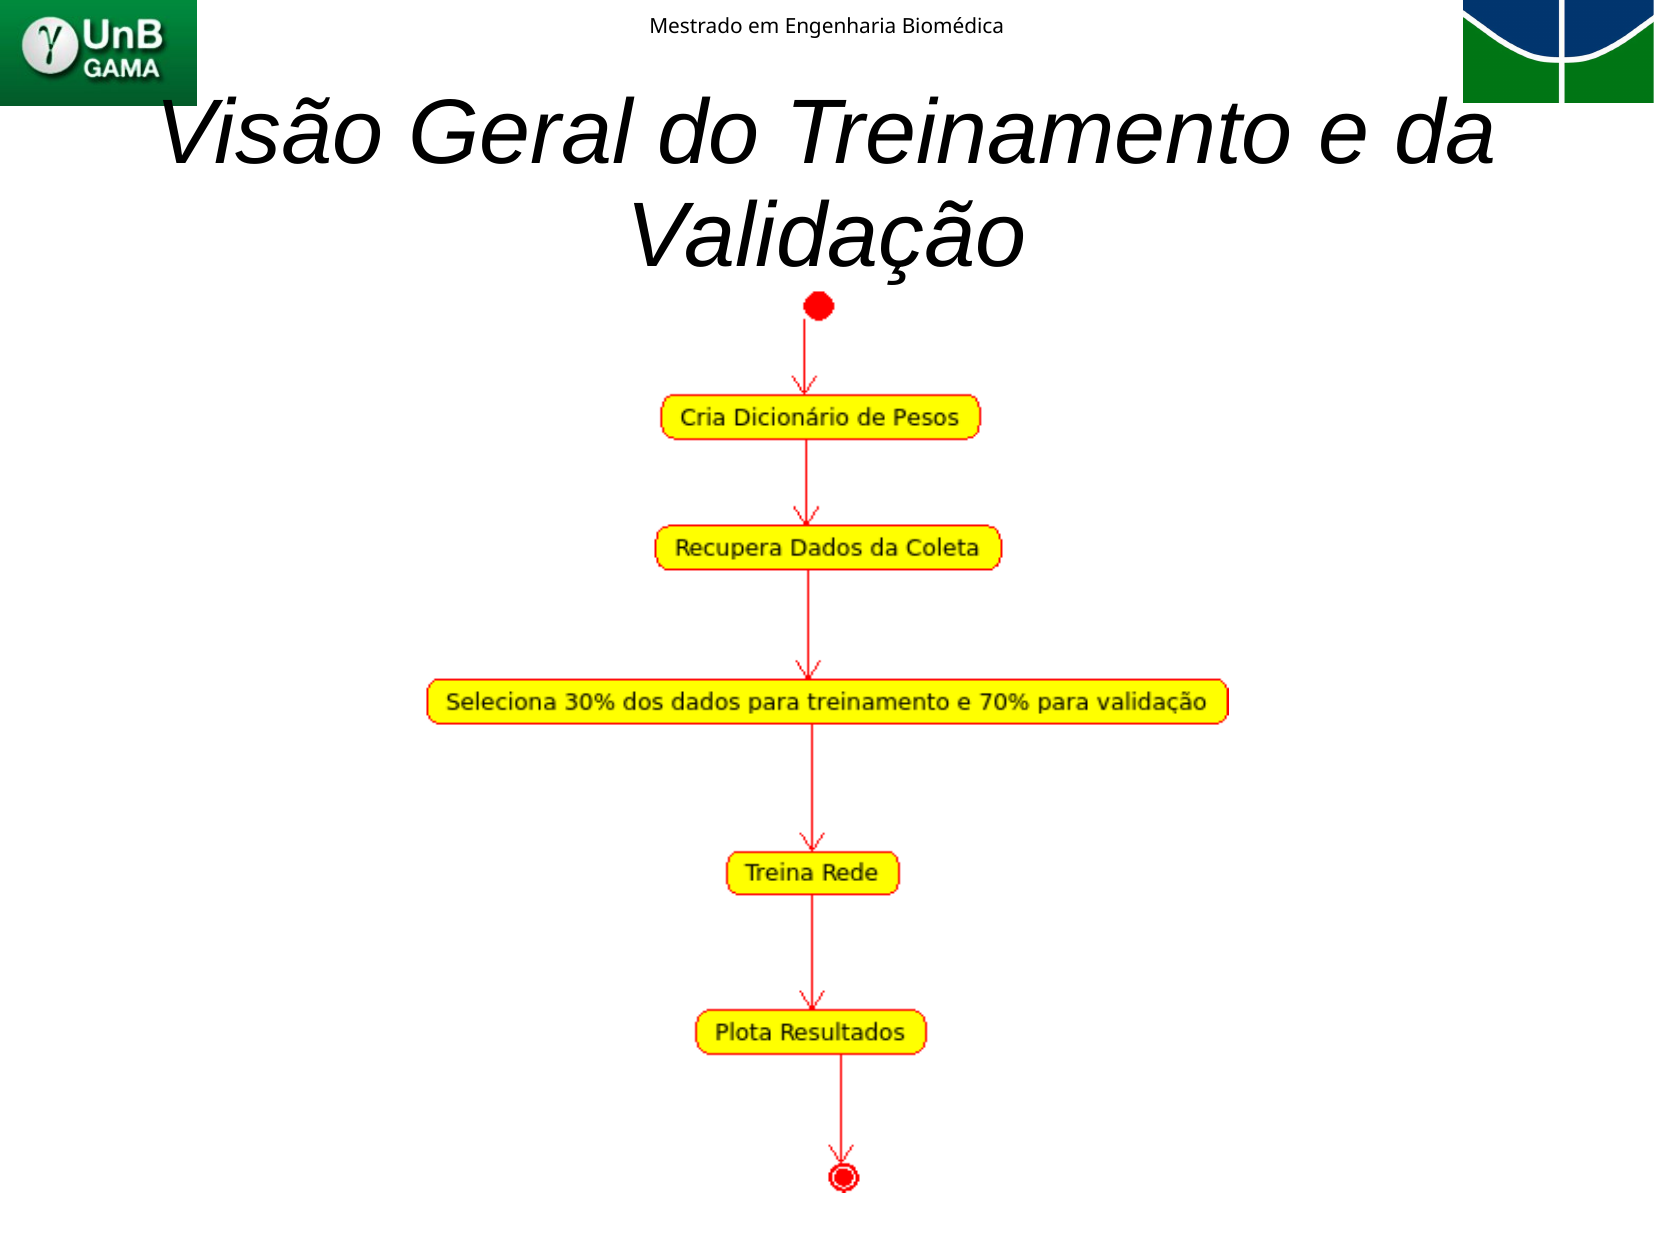

# Visão Geral do Treinamento e da Validação